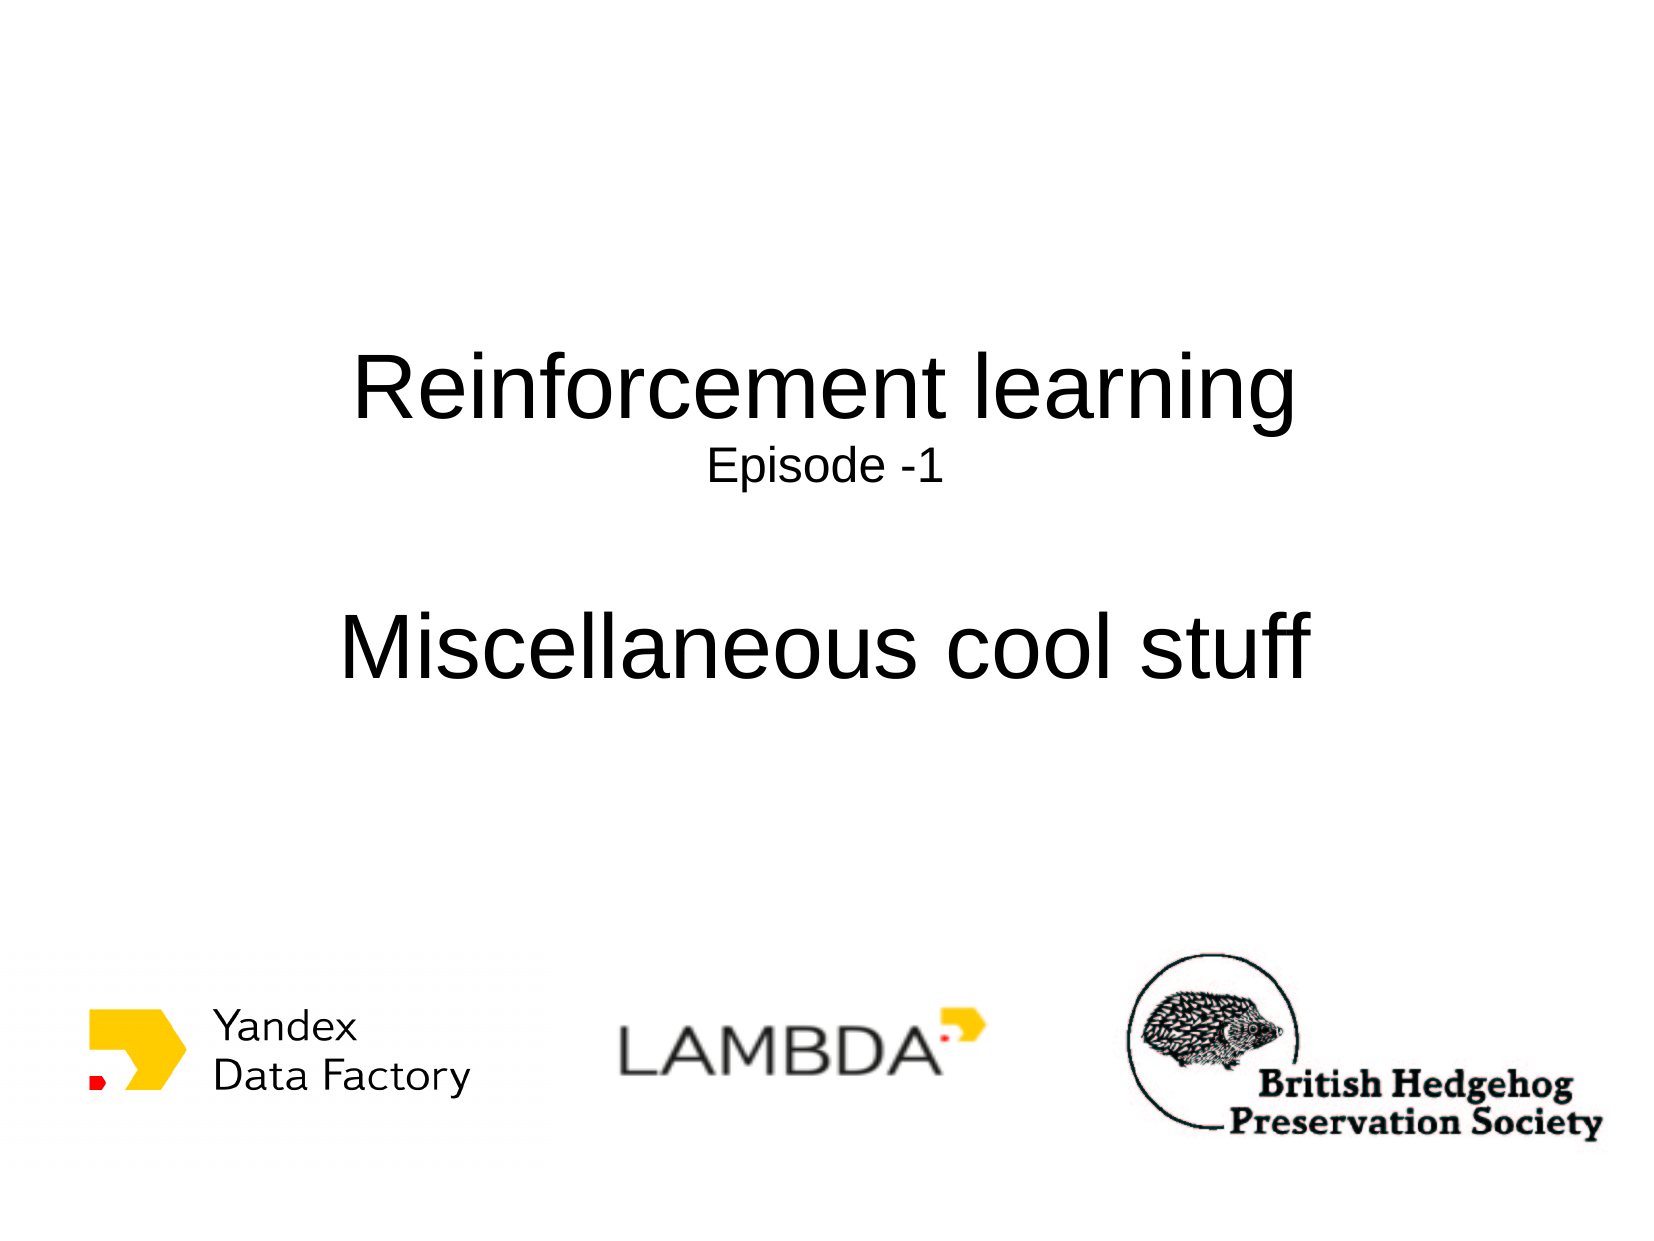

Reinforcement learning
Episode -1
Miscellaneous cool stuff
1